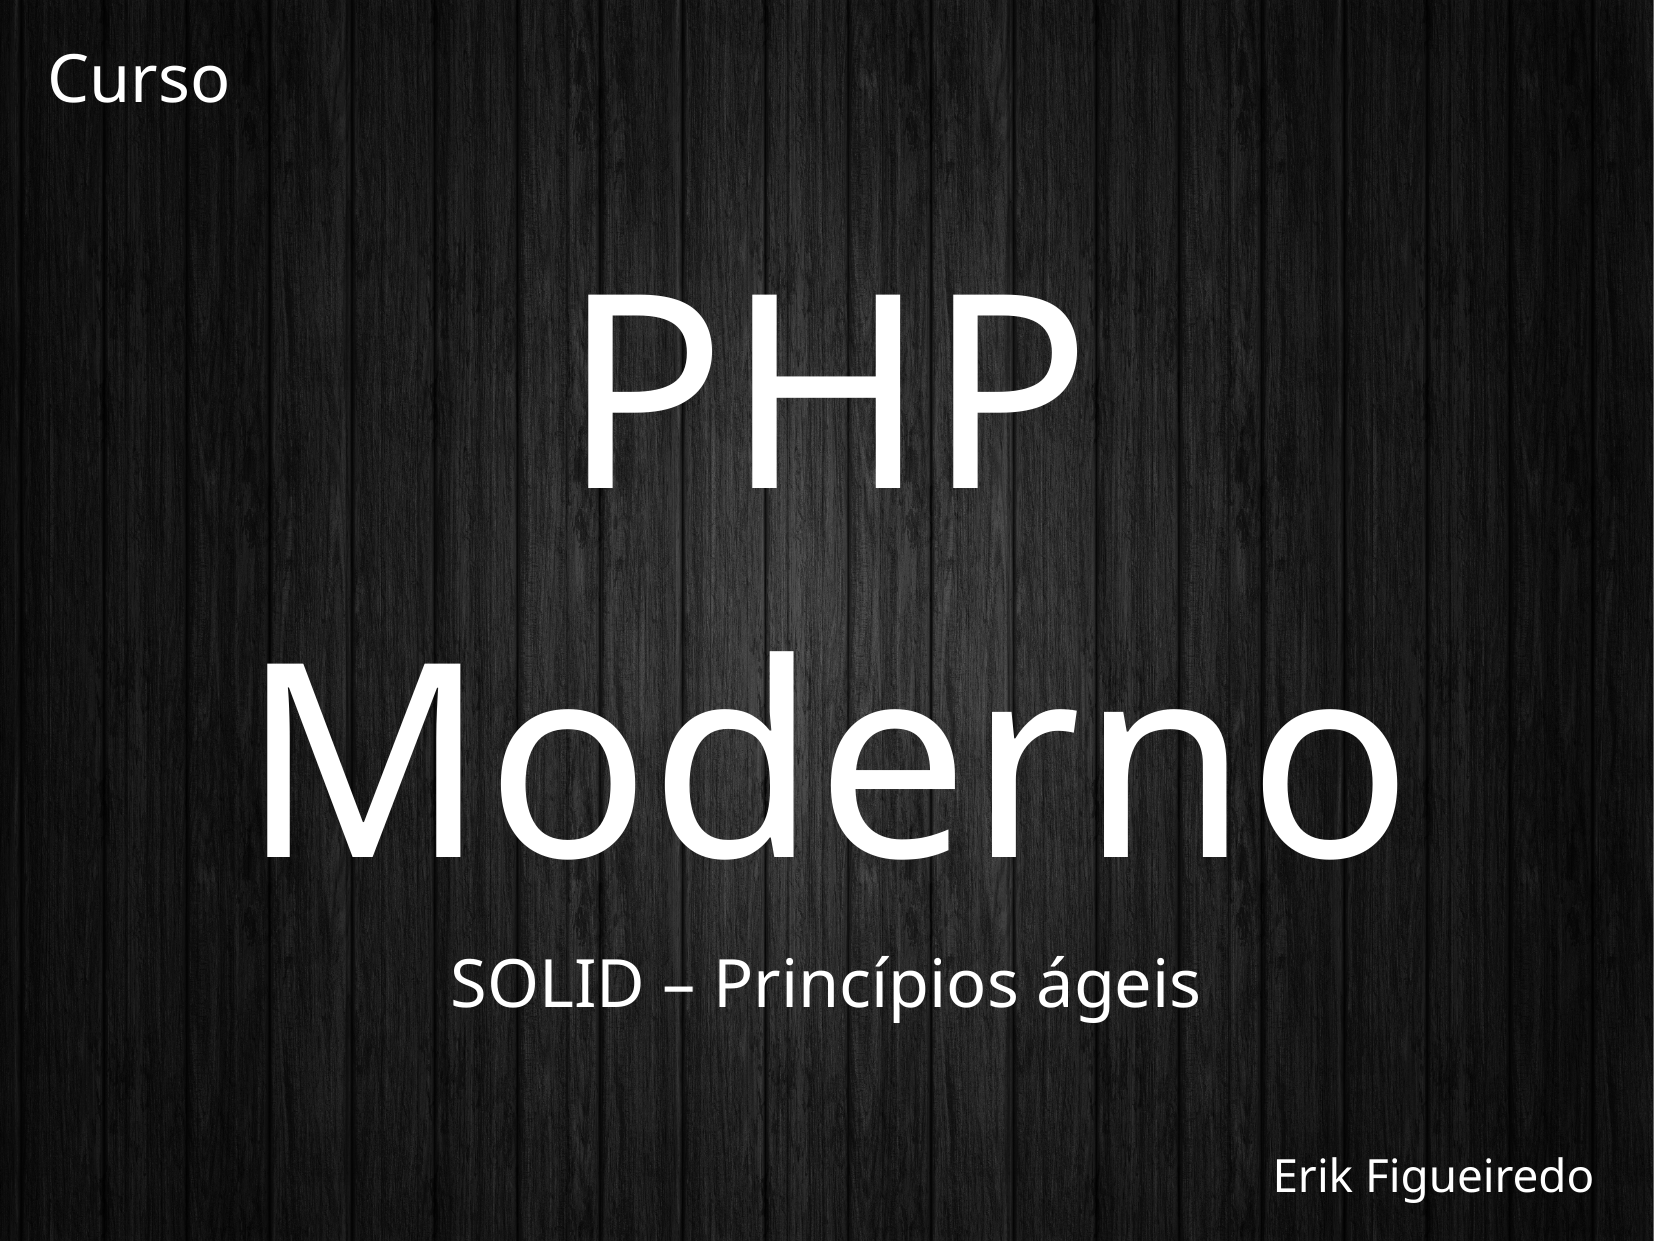

Curso
# PHP Moderno
SOLID – Princípios ágeis
Erik Figueiredo